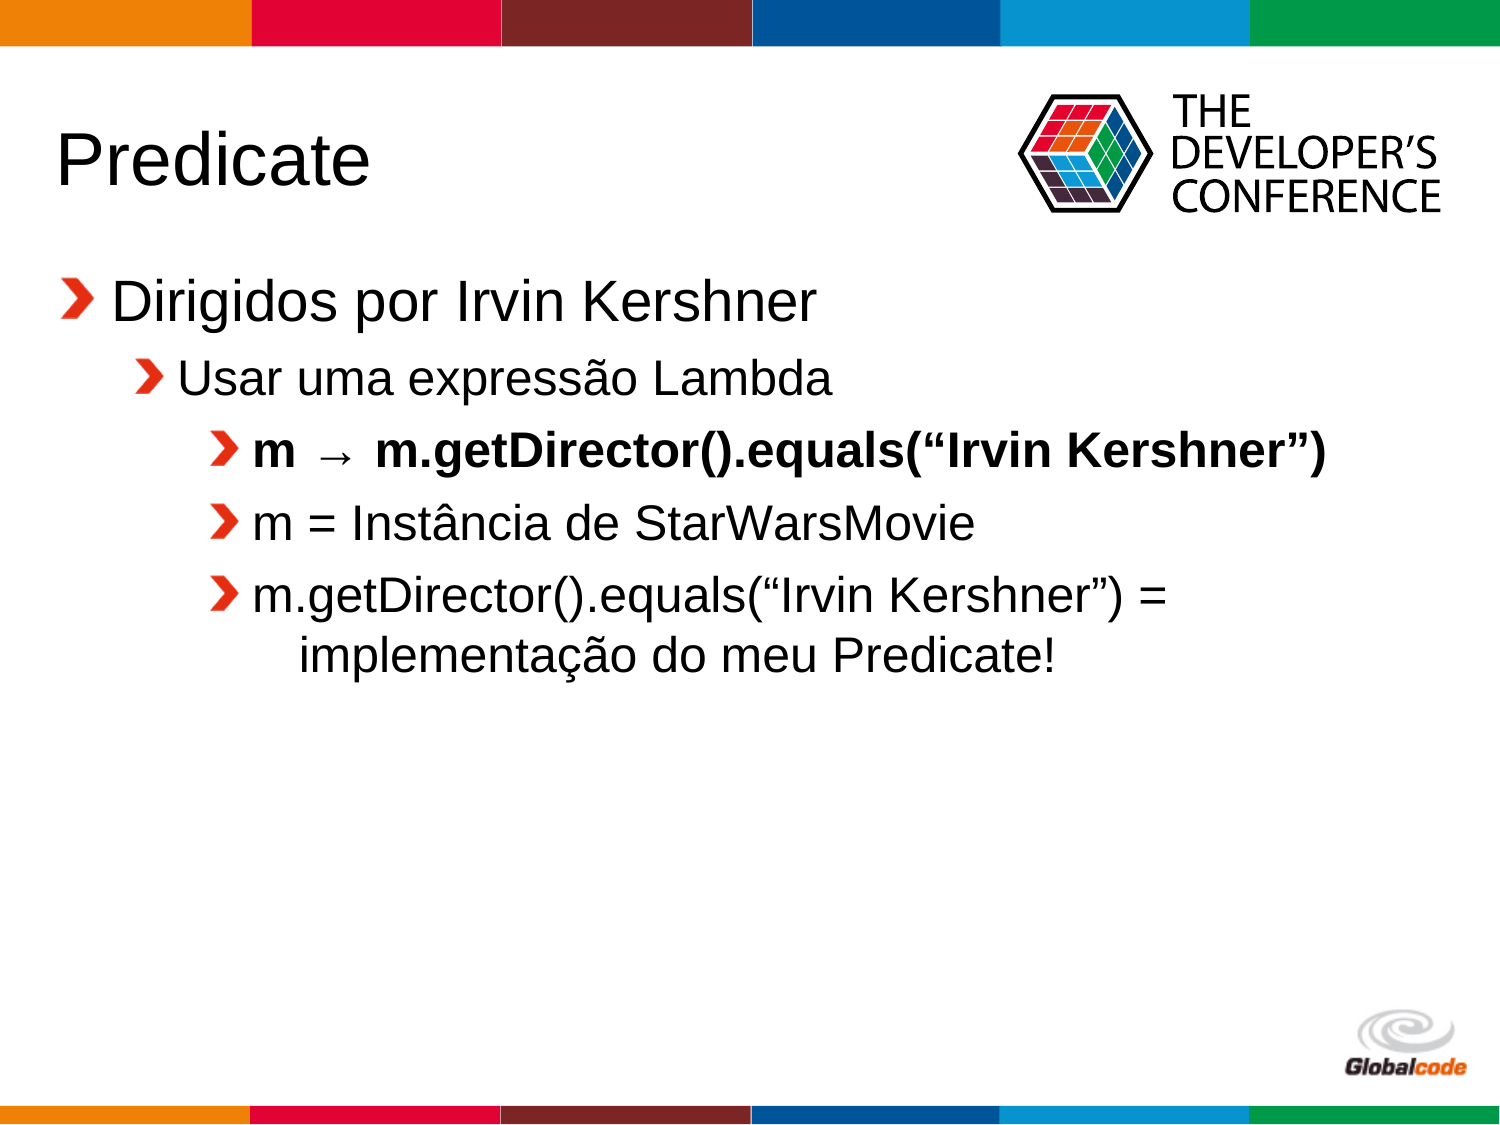

# Predicate
Dirigidos por Irvin Kershner
Usar uma expressão Lambda
m → m.getDirector().equals(“Irvin Kershner”)
m = Instância de StarWarsMovie
m.getDirector().equals(“Irvin Kershner”) = implementação do meu Predicate!